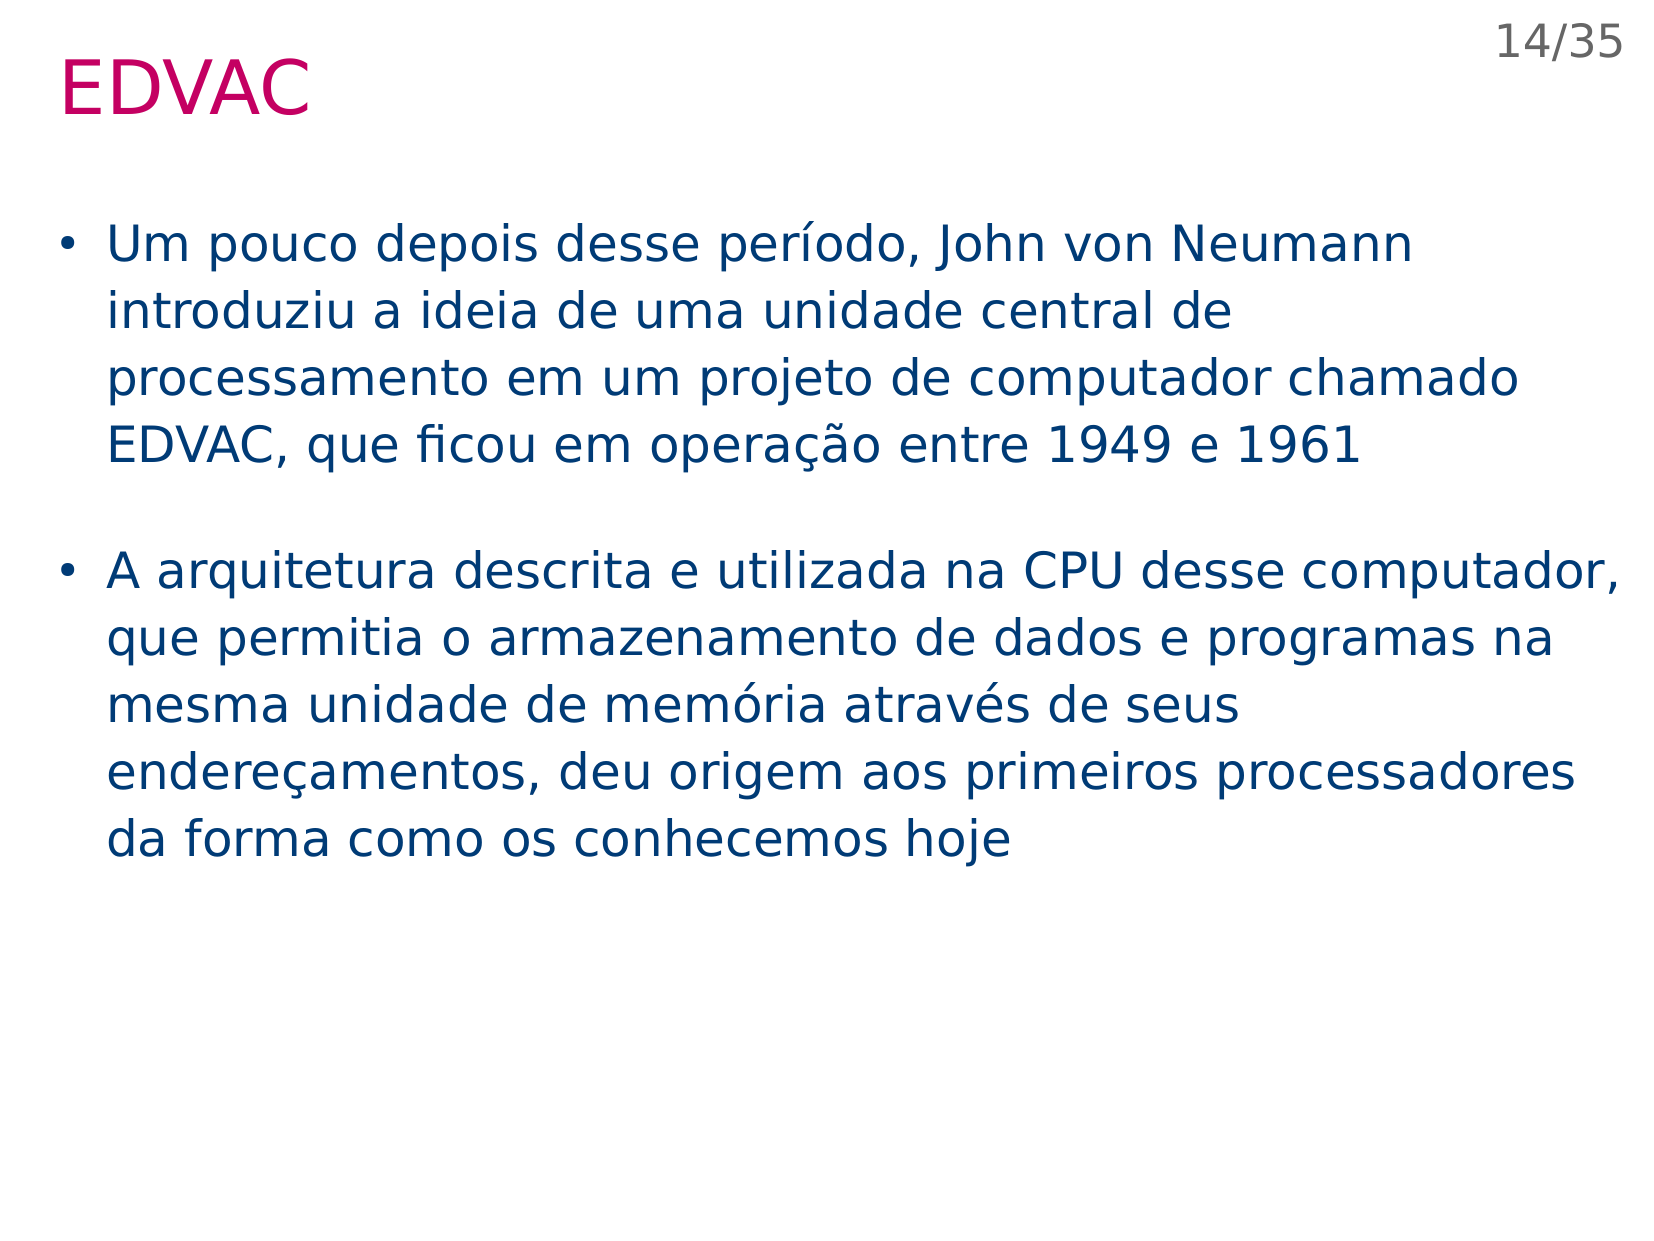

14
# EDVAC
Um pouco depois desse período, John von Neumann introduziu a ideia de uma unidade central de processamento em um projeto de computador chamado EDVAC, que ficou em operação entre 1949 e 1961
A arquitetura descrita e utilizada na CPU desse computador, que permitia o armazenamento de dados e programas na mesma unidade de memória através de seus endereçamentos, deu origem aos primeiros processadores da forma como os conhecemos hoje